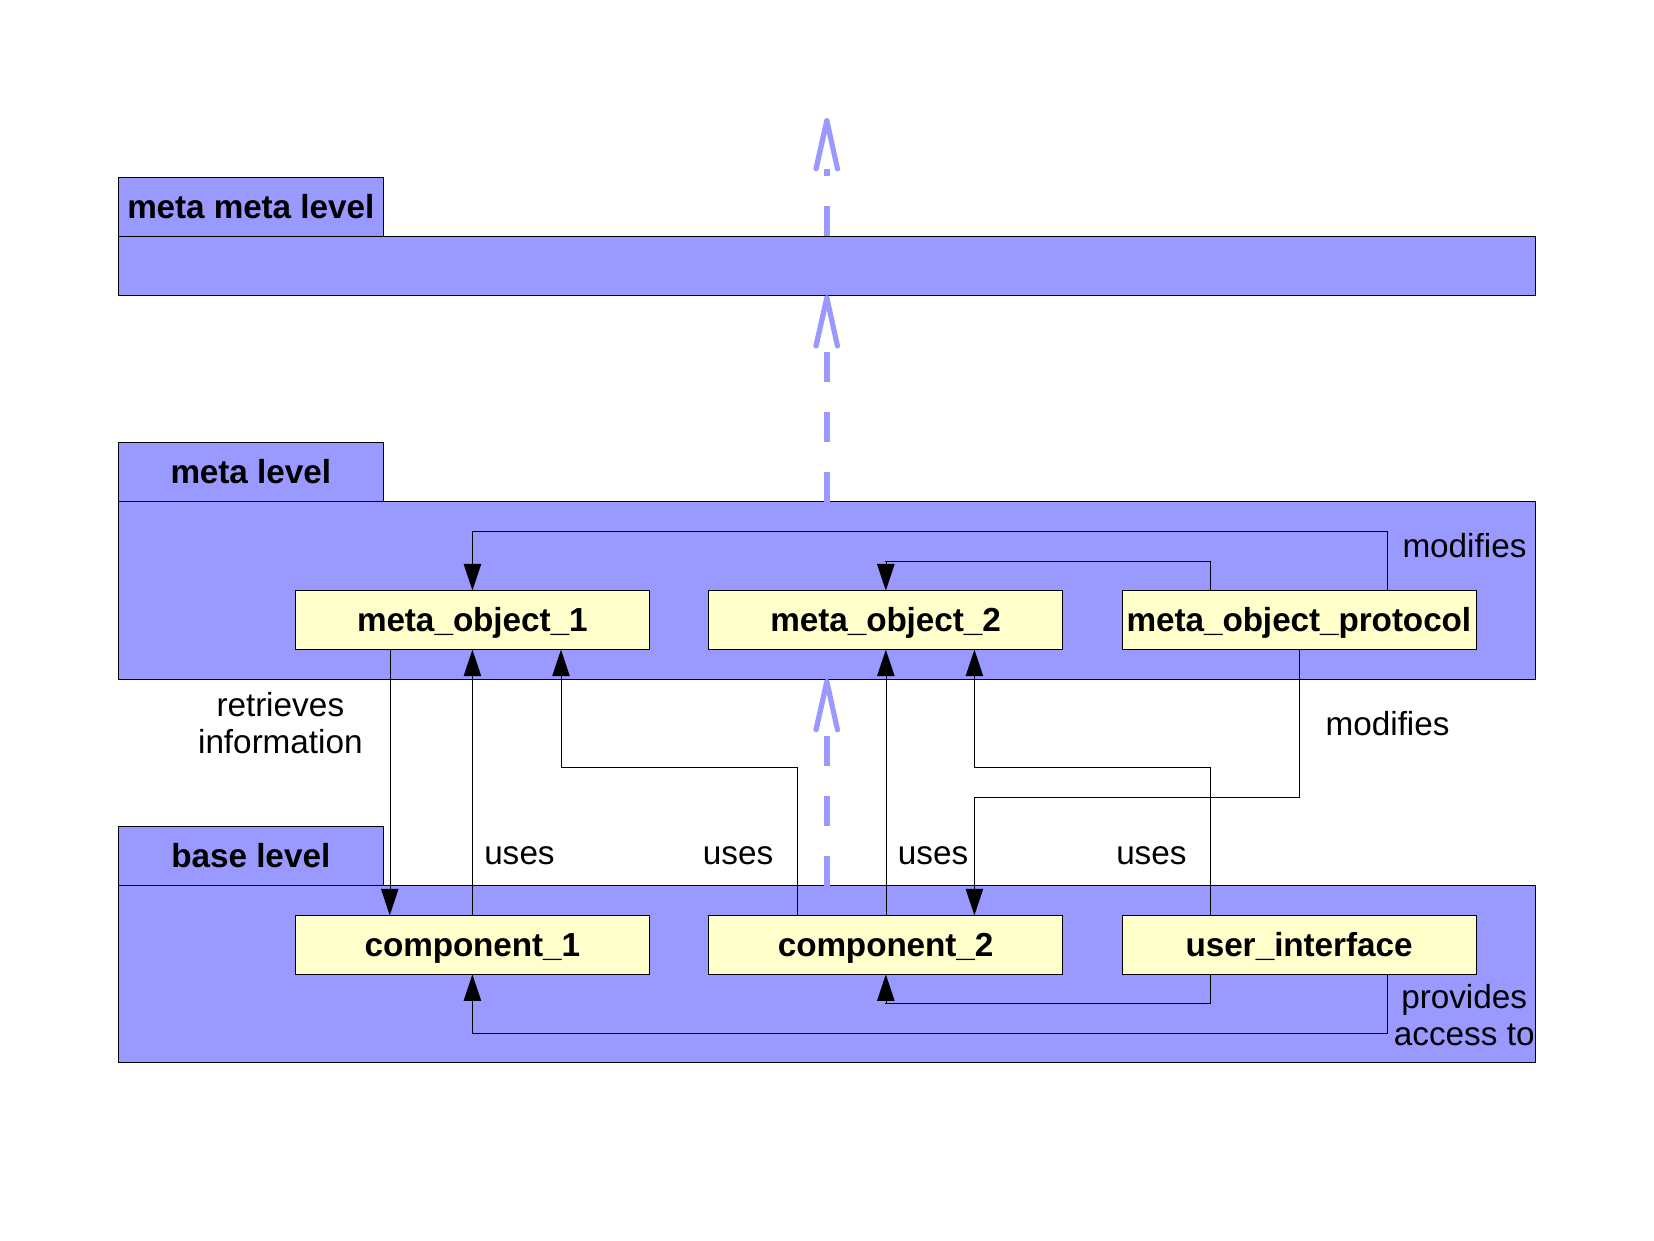

meta meta level
meta level
modifies
meta_object_1
meta_object_2
meta_object_protocol
retrieves
information
modifies
uses
uses
uses
uses
base level
component_1
component_2
user_interface
provides
access to